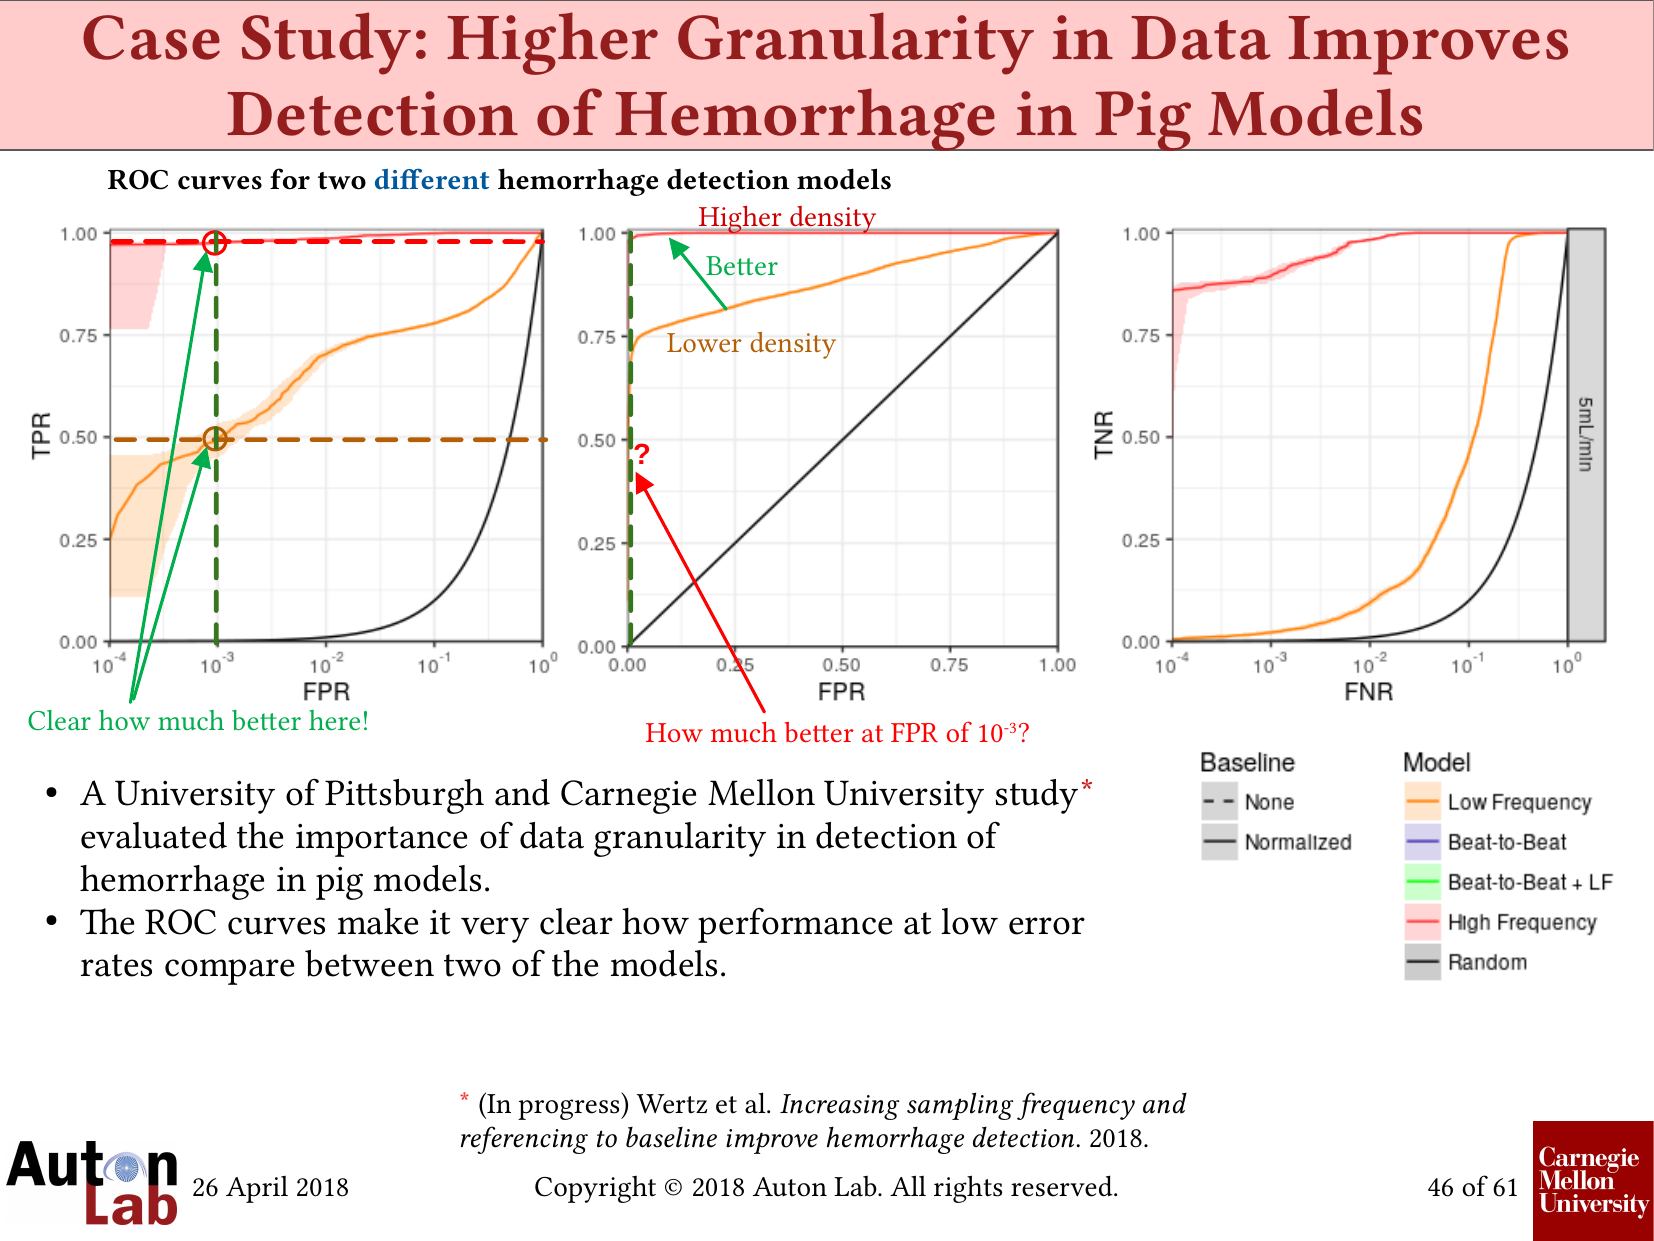

# Case Study: Higher Granularity in Data Improves Detection of Hemorrhage in Pig Models
ROC curves for two different hemorrhage detection models
Higher density
Better
Lower density
?
Clear how much better here!
How much better at FPR of 10-3?
A University of Pittsburgh and Carnegie Mellon University study* evaluated the importance of data granularity in detection of hemorrhage in pig models.
The ROC curves make it very clear how performance at low error rates compare between two of the models.
* (In progress) Wertz et al. Increasing sampling frequency and referencing to baseline improve hemorrhage detection. 2018.
26 April 2018
46